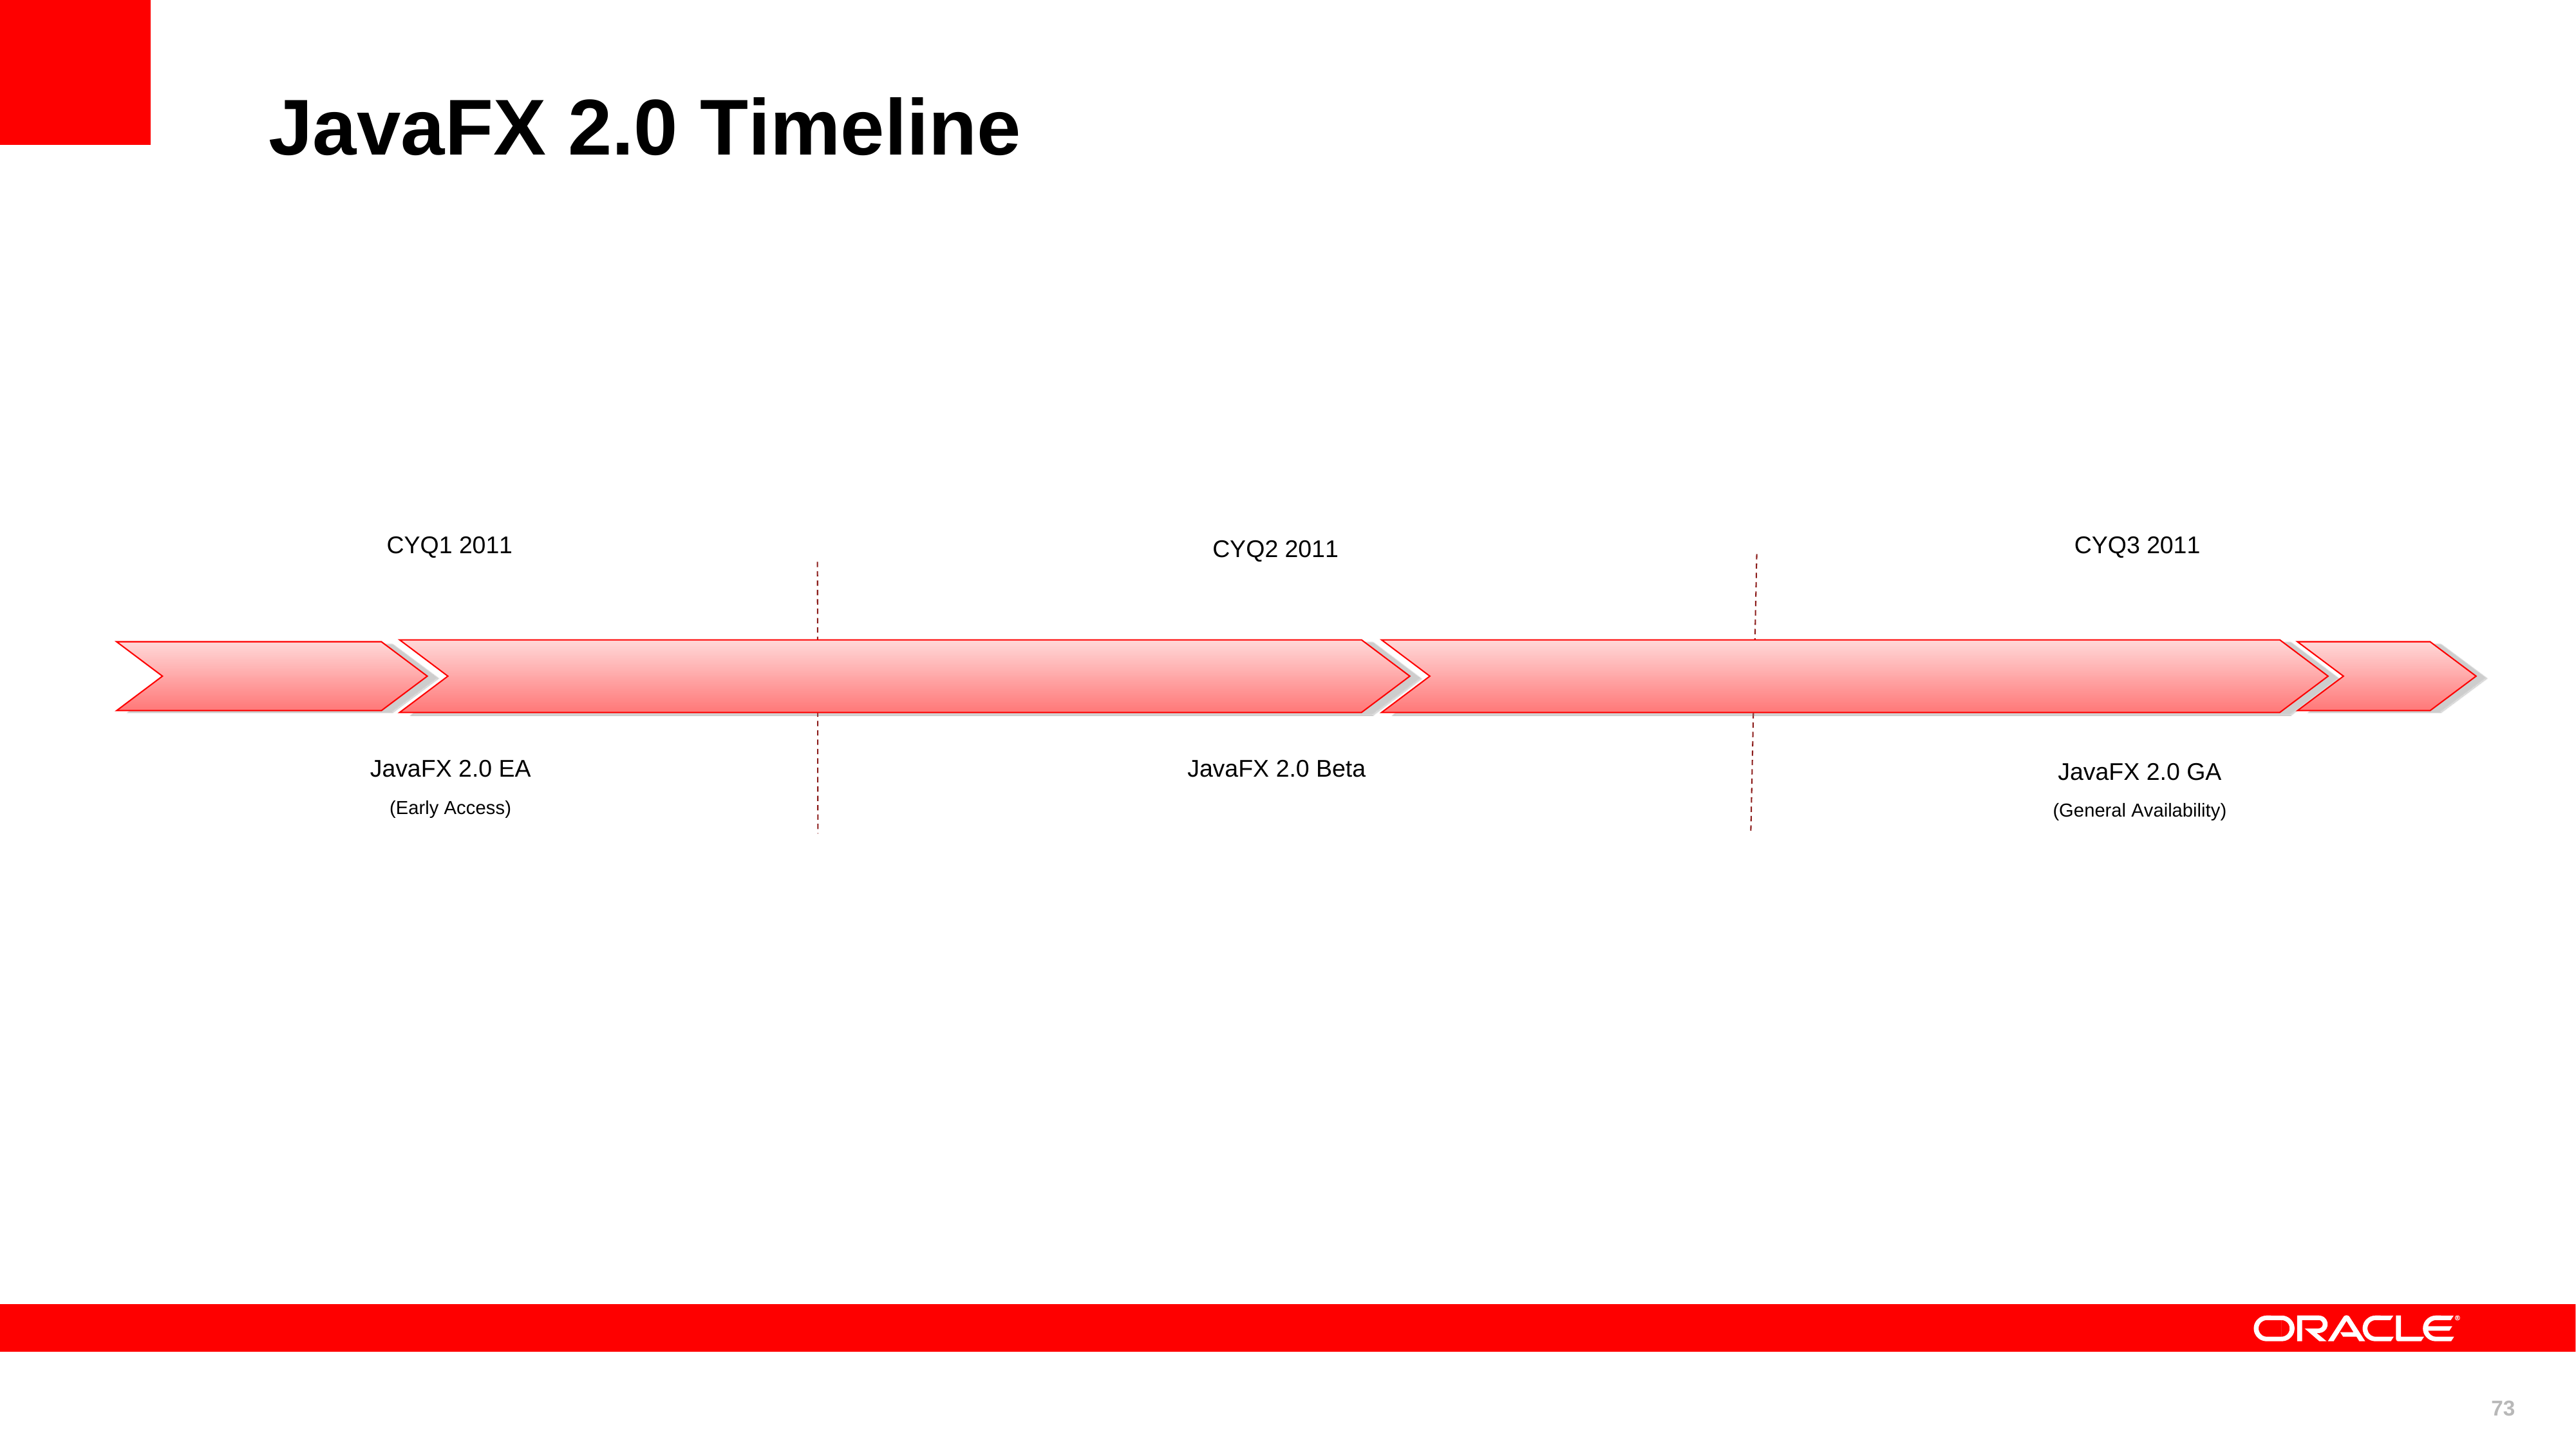

# JavaFX 2.0 Timeline
CYQ1 2011
CYQ3 2011
CYQ2 2011
JavaFX 2.0 EA
(Early Access)
JavaFX 2.0 Beta
JavaFX 2.0 GA
(General Availability)